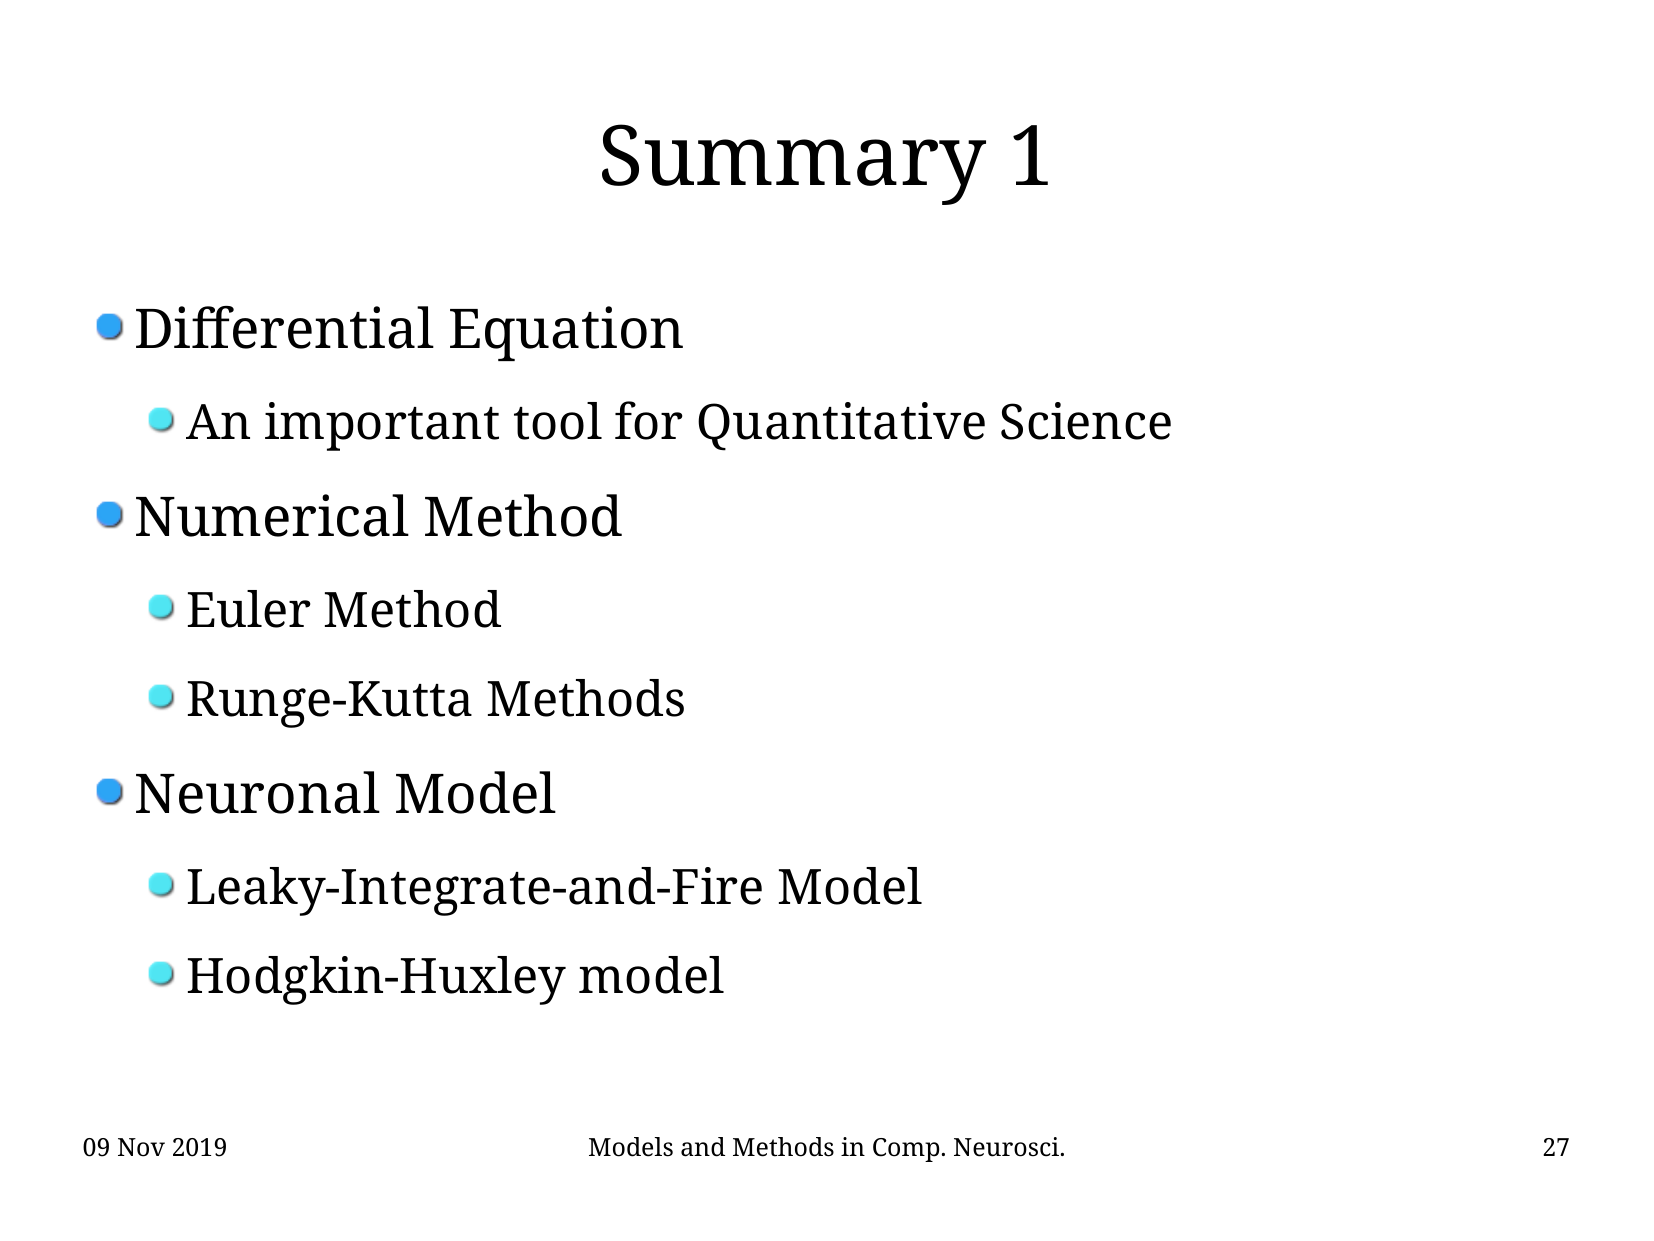

# Summary 1
Differential Equation
An important tool for Quantitative Science
Numerical Method
Euler Method
Runge-Kutta Methods
Neuronal Model
Leaky-Integrate-and-Fire Model
Hodgkin-Huxley model
09 Nov 2019
Models and Methods in Comp. Neurosci.
27